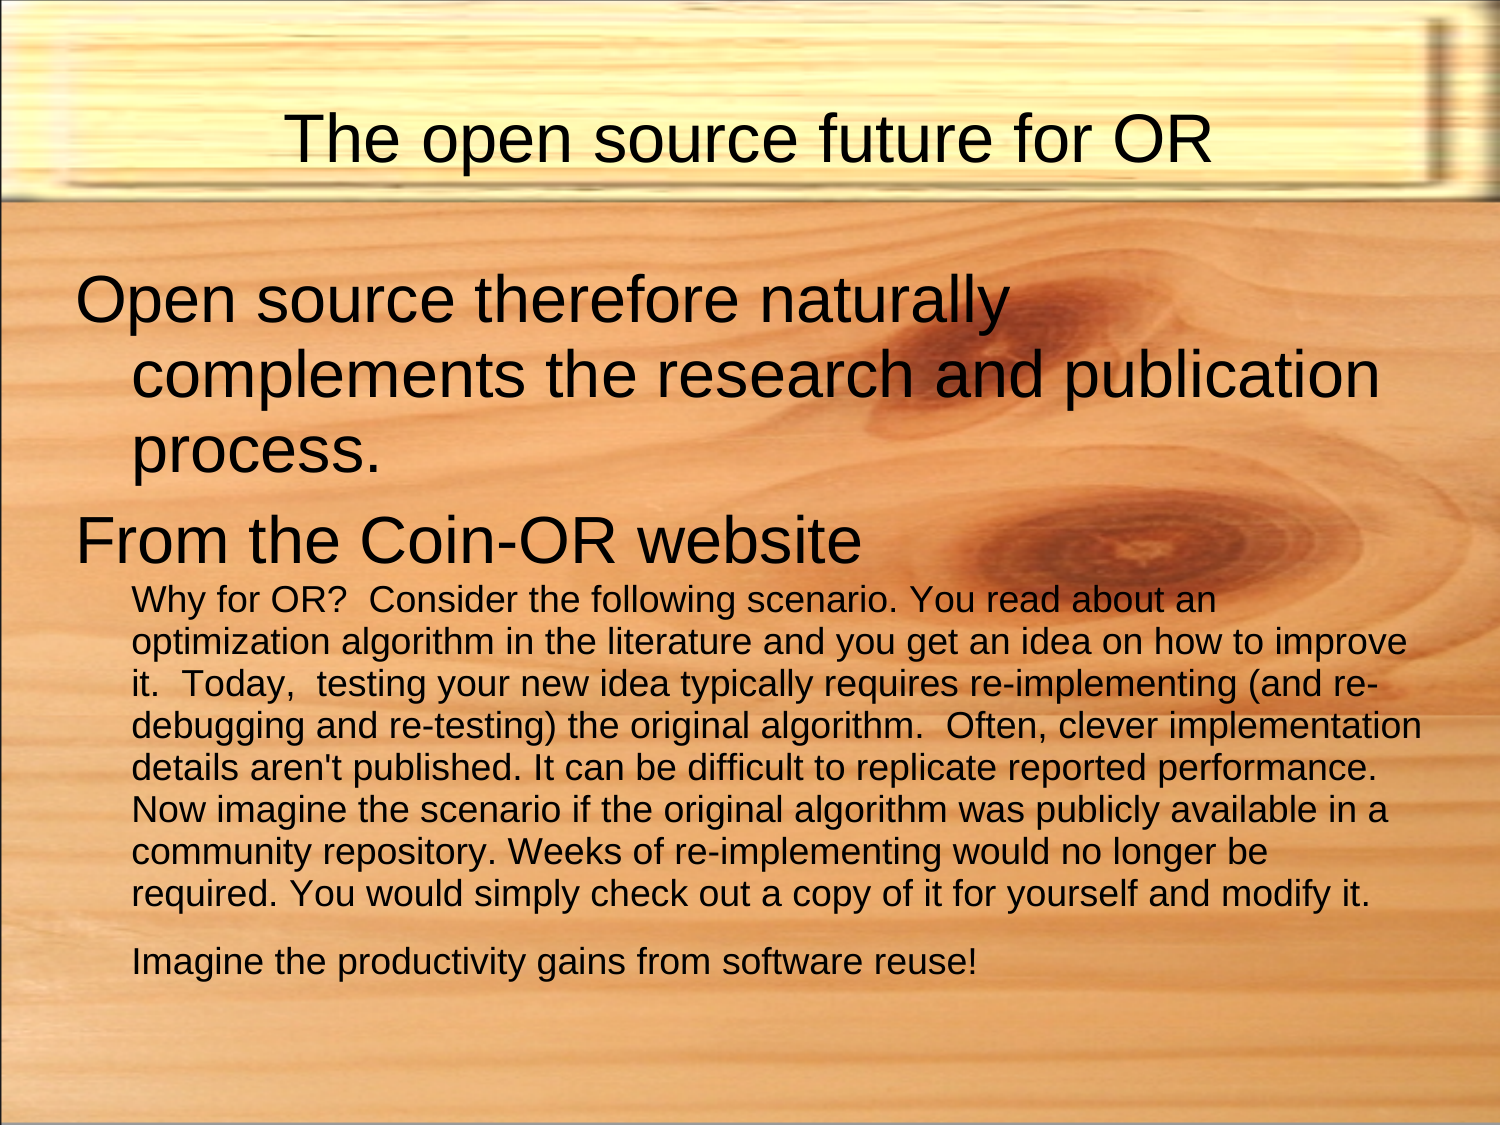

# The open source future for OR
Open source therefore naturally complements the research and publication process.
From the Coin-OR website
Why for OR? Consider the following scenario. You read about an optimization algorithm in the literature and you get an idea on how to improve it. Today, testing your new idea typically requires re-implementing (and re-debugging and re-testing) the original algorithm. Often, clever implementation details aren't published. It can be difficult to replicate reported performance. Now imagine the scenario if the original algorithm was publicly available in a community repository. Weeks of re-implementing would no longer be required. You would simply check out a copy of it for yourself and modify it. Imagine the productivity gains from software reuse!